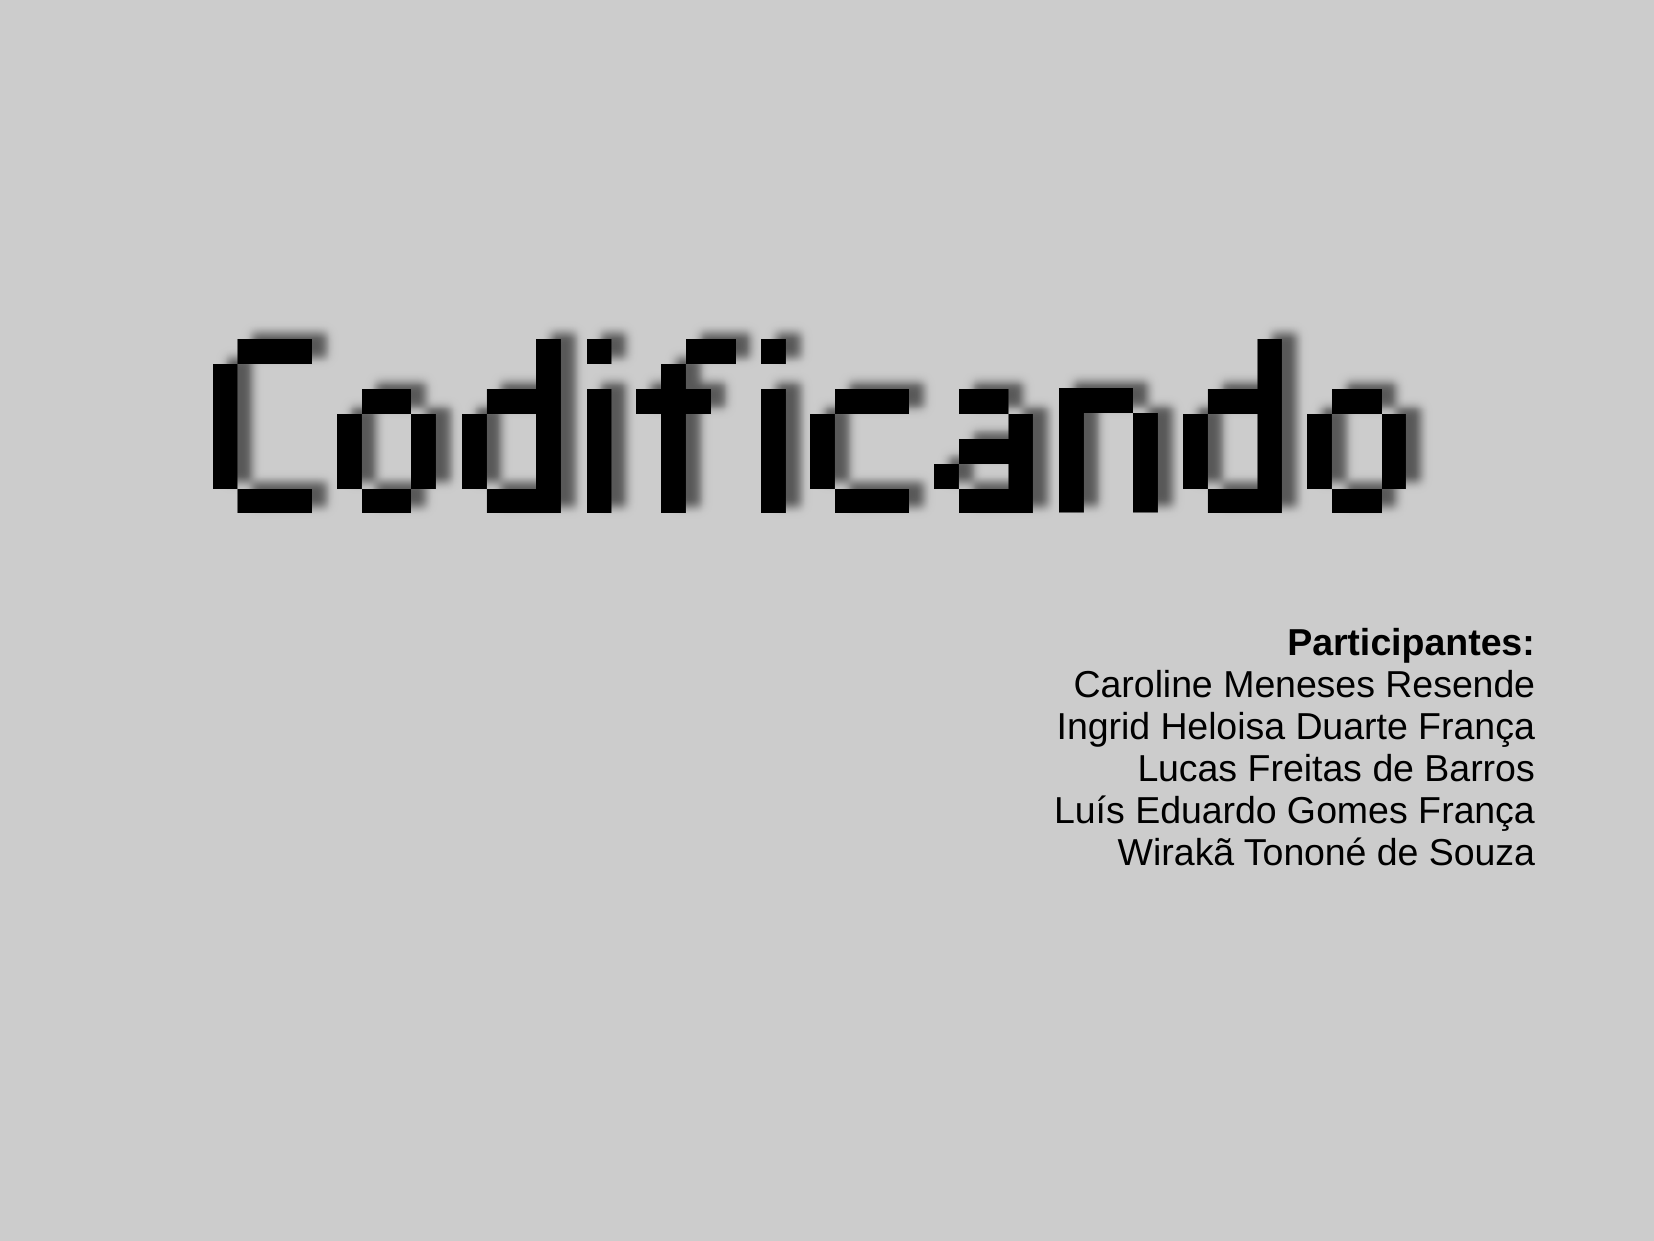

Participantes:
Caroline Meneses Resende
Ingrid Heloisa Duarte França
Lucas Freitas de Barros
Luís Eduardo Gomes França
Wirakã Tononé de Souza